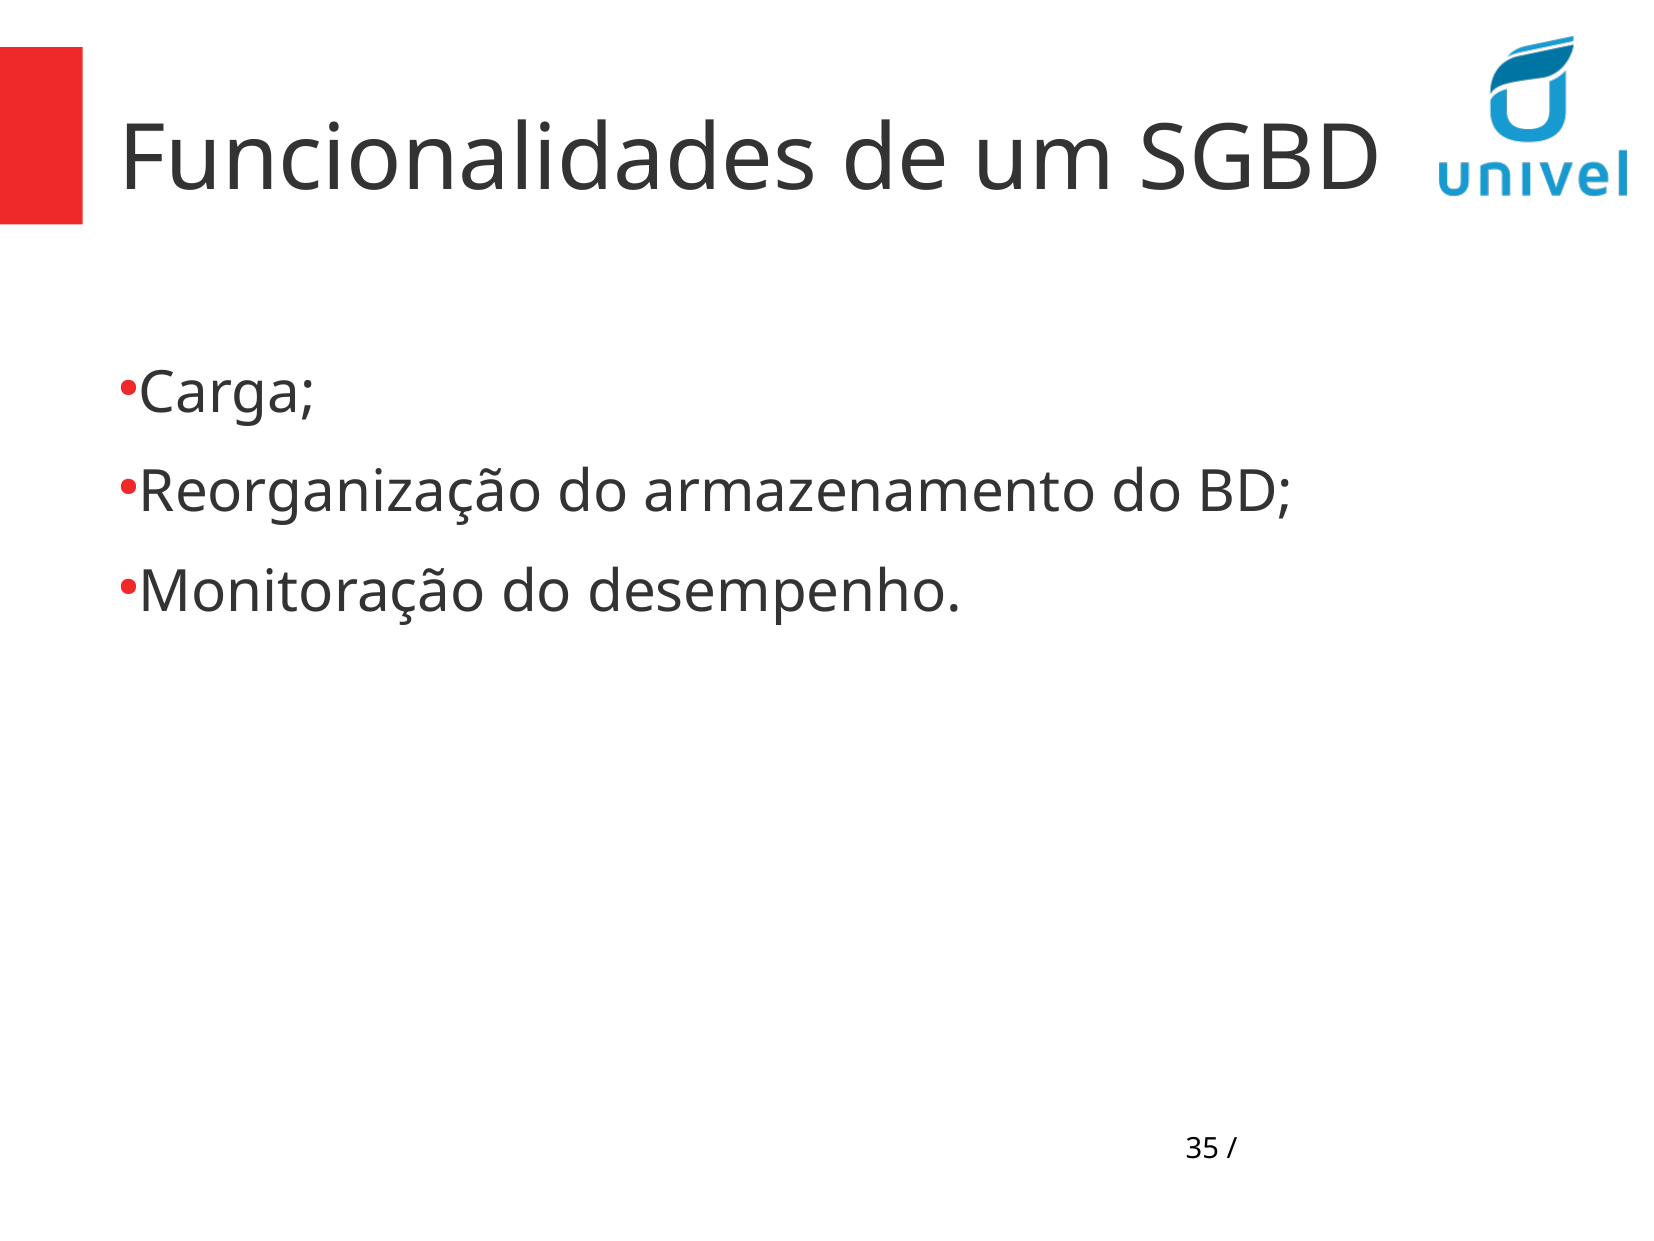

# Funcionalidades de um SGBD
Carga;
Reorganização do armazenamento do BD;
Monitoração do desempenho.